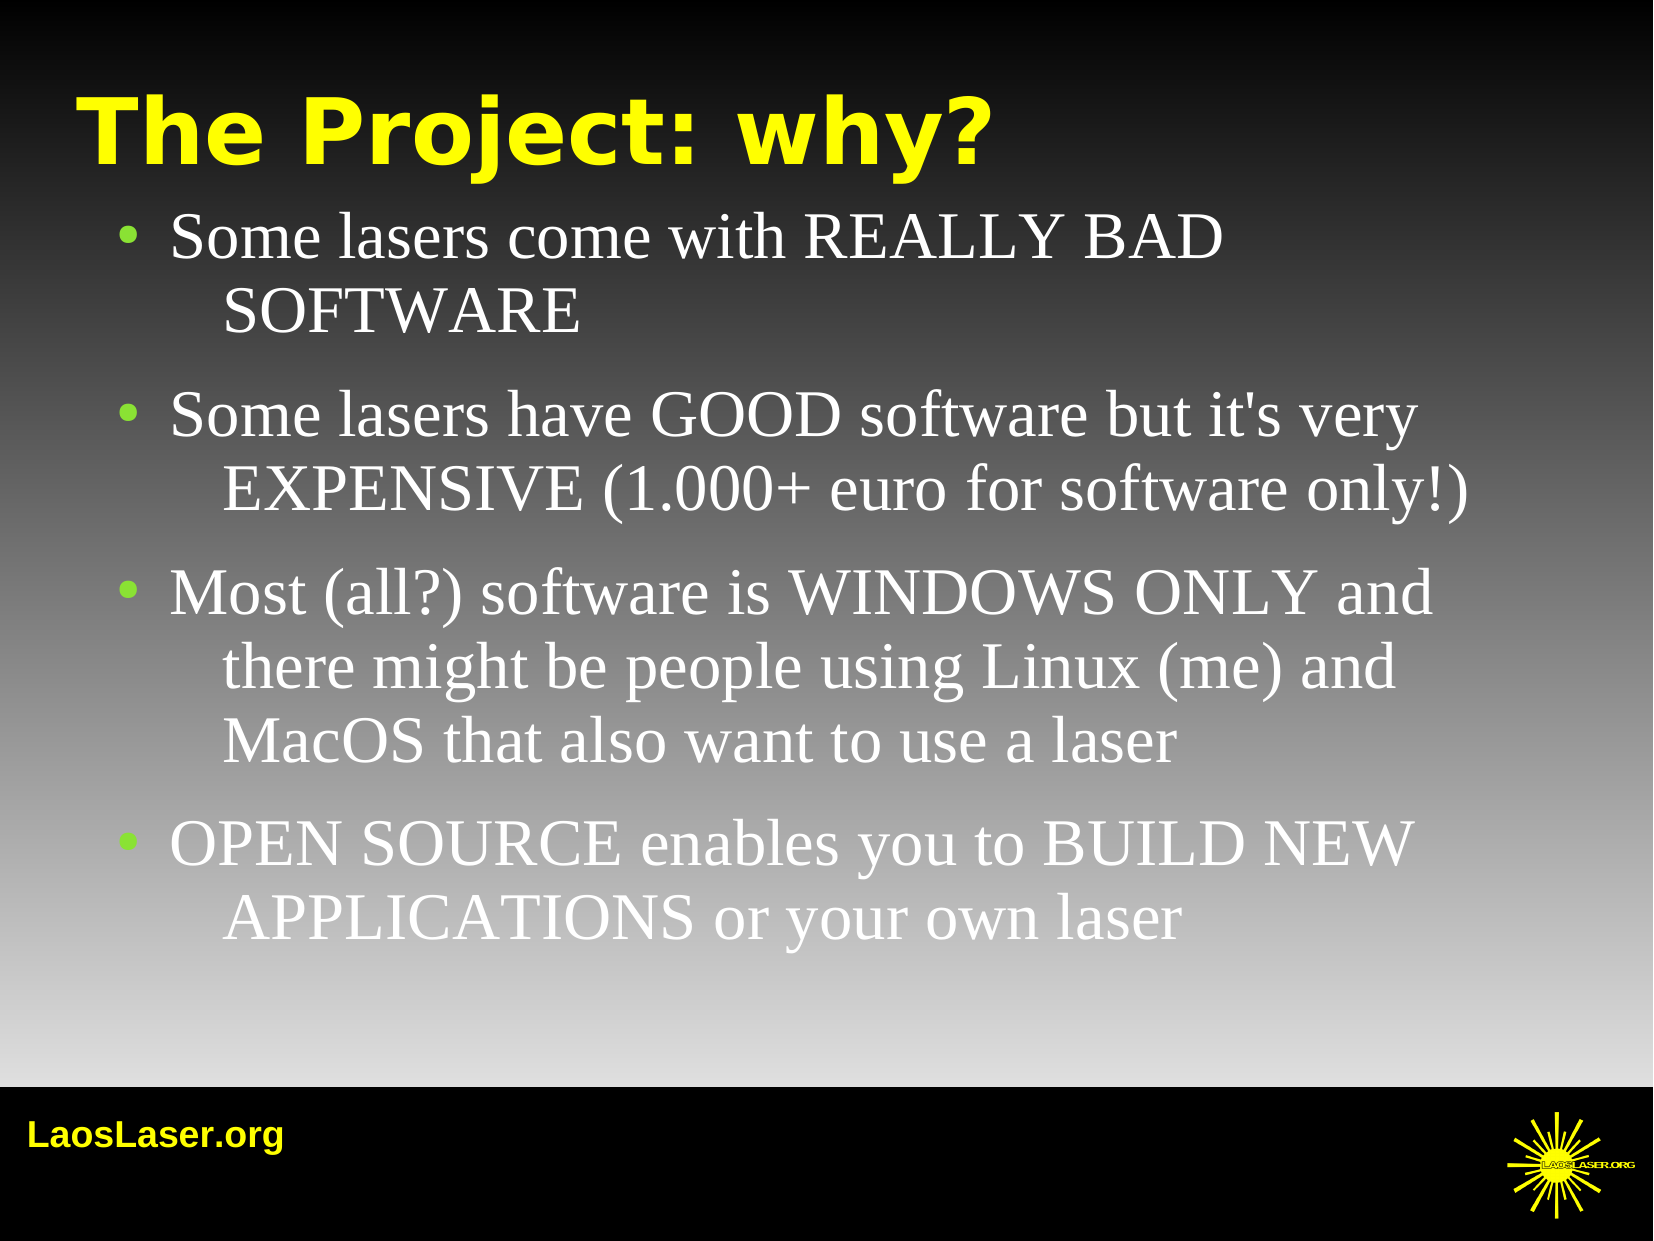

# The Project: why?
Some lasers come with REALLY BAD SOFTWARE
Some lasers have GOOD software but it's very EXPENSIVE (1.000+ euro for software only!)
Most (all?) software is WINDOWS ONLY and there might be people using Linux (me) and MacOS that also want to use a laser
OPEN SOURCE enables you to BUILD NEW APPLICATIONS or your own laser